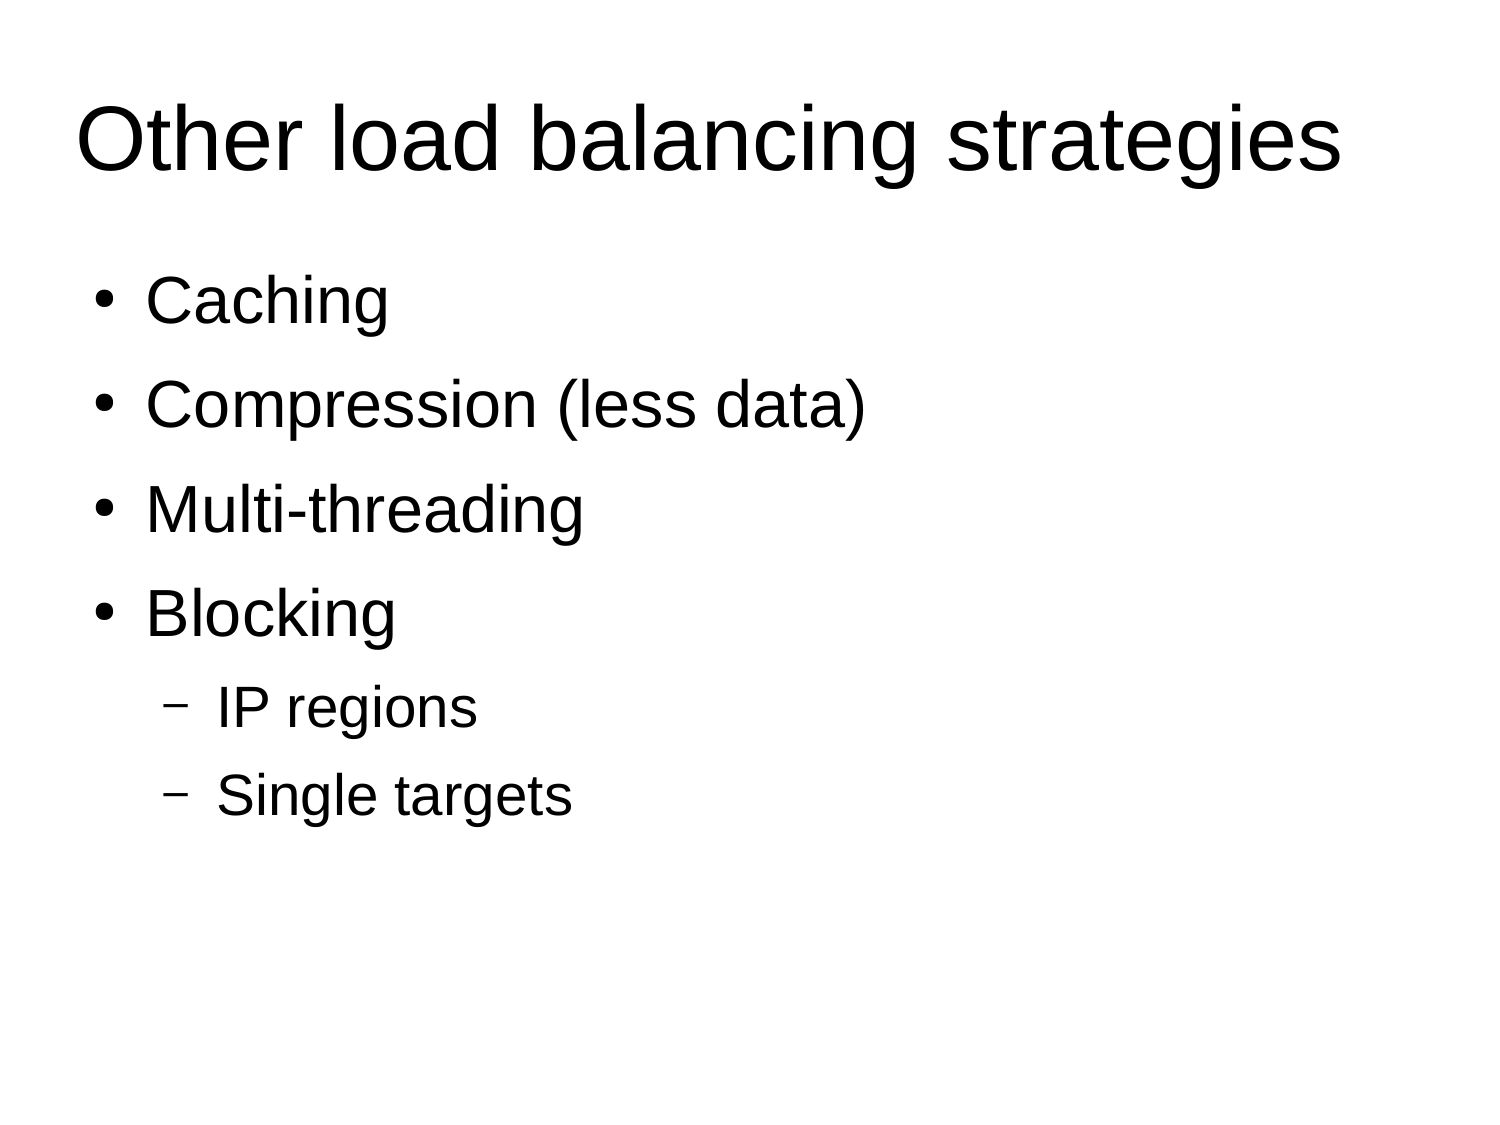

# Other load balancing strategies
Caching
Compression (less data)
Multi-threading
Blocking
IP regions
Single targets